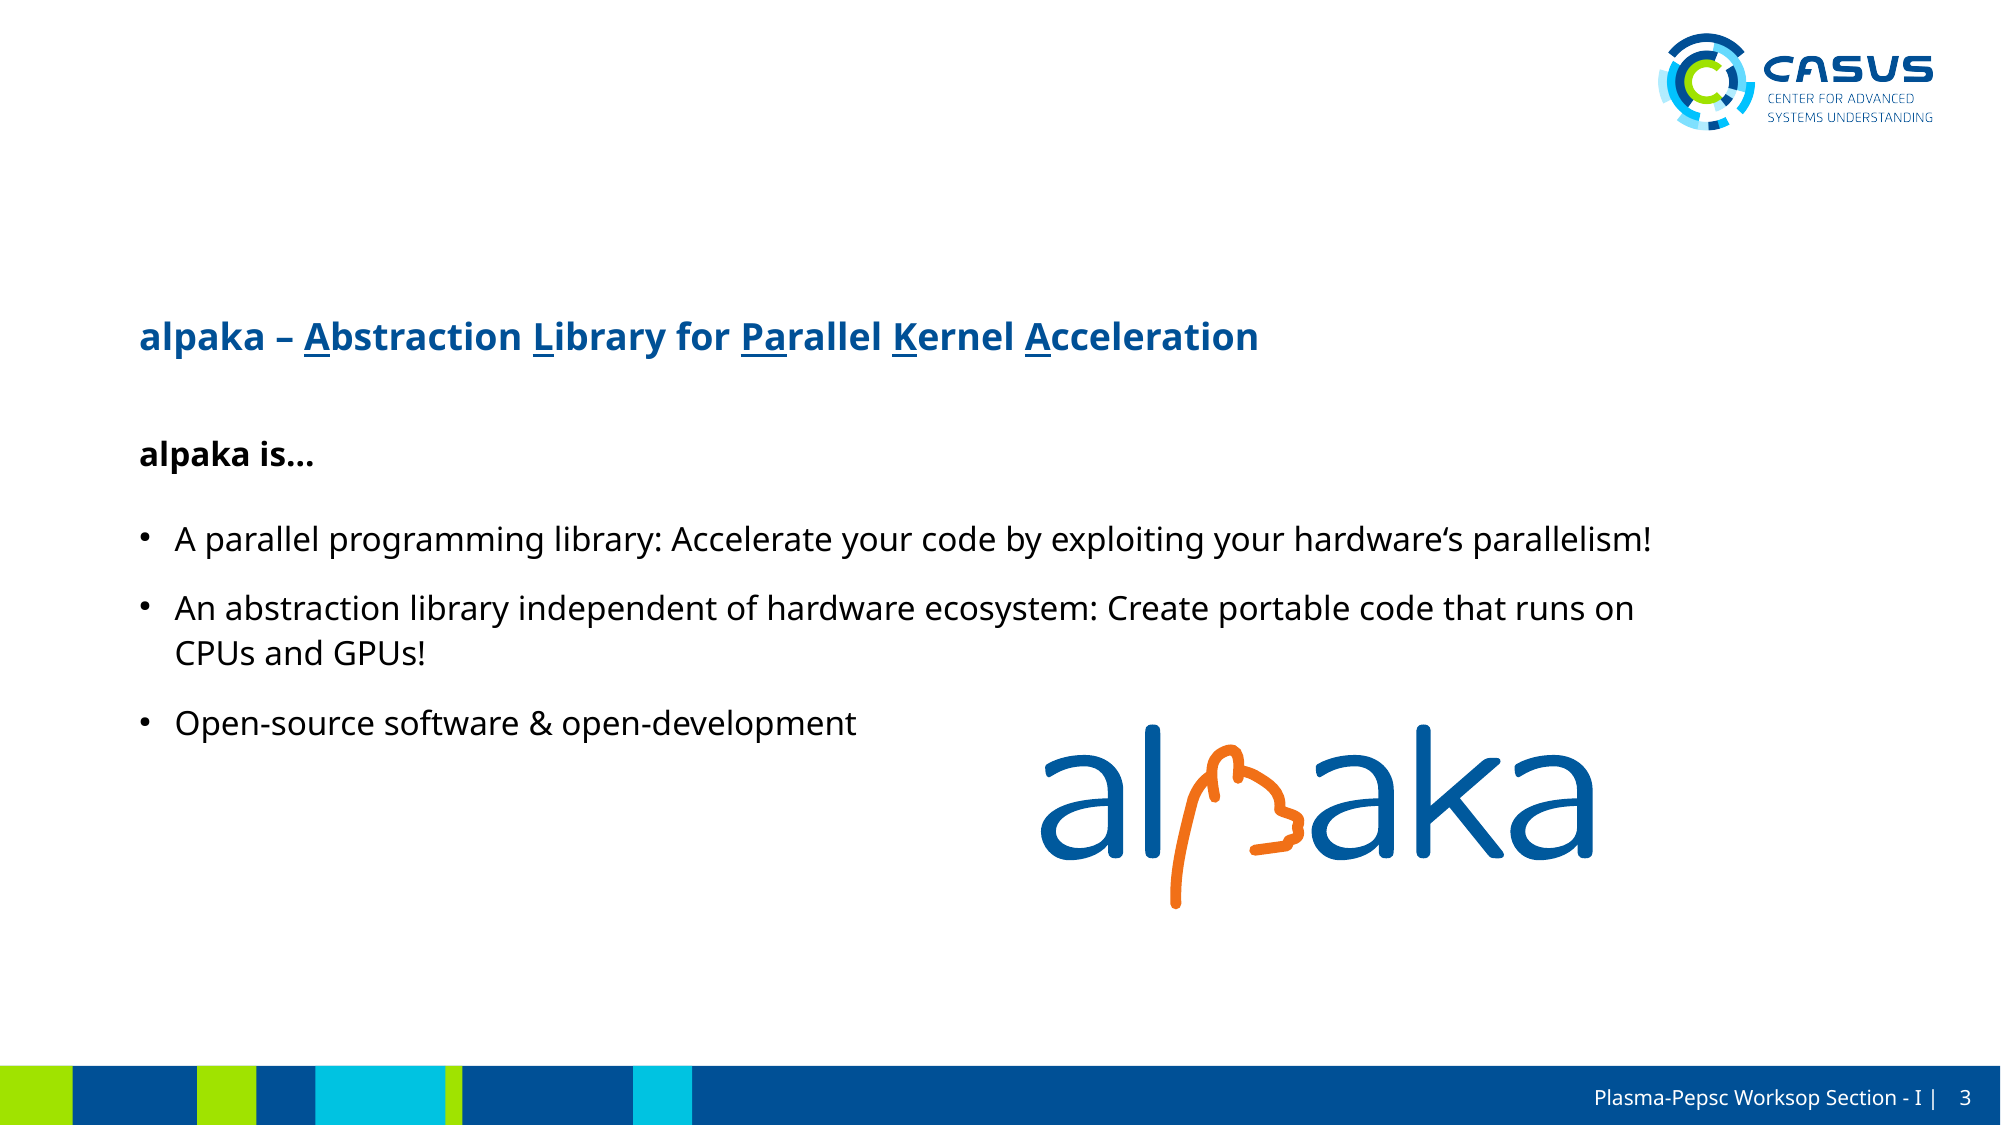

#
alpaka – Abstraction Library for Parallel Kernel Acceleration
alpaka is…
A parallel programming library: Accelerate your code by exploiting your hardware‘s parallelism!
An abstraction library independent of hardware ecosystem: Create portable code that runs on CPUs and GPUs!
Open-source software & open-development
Plasma-Pepsc Worksop Section - I
3